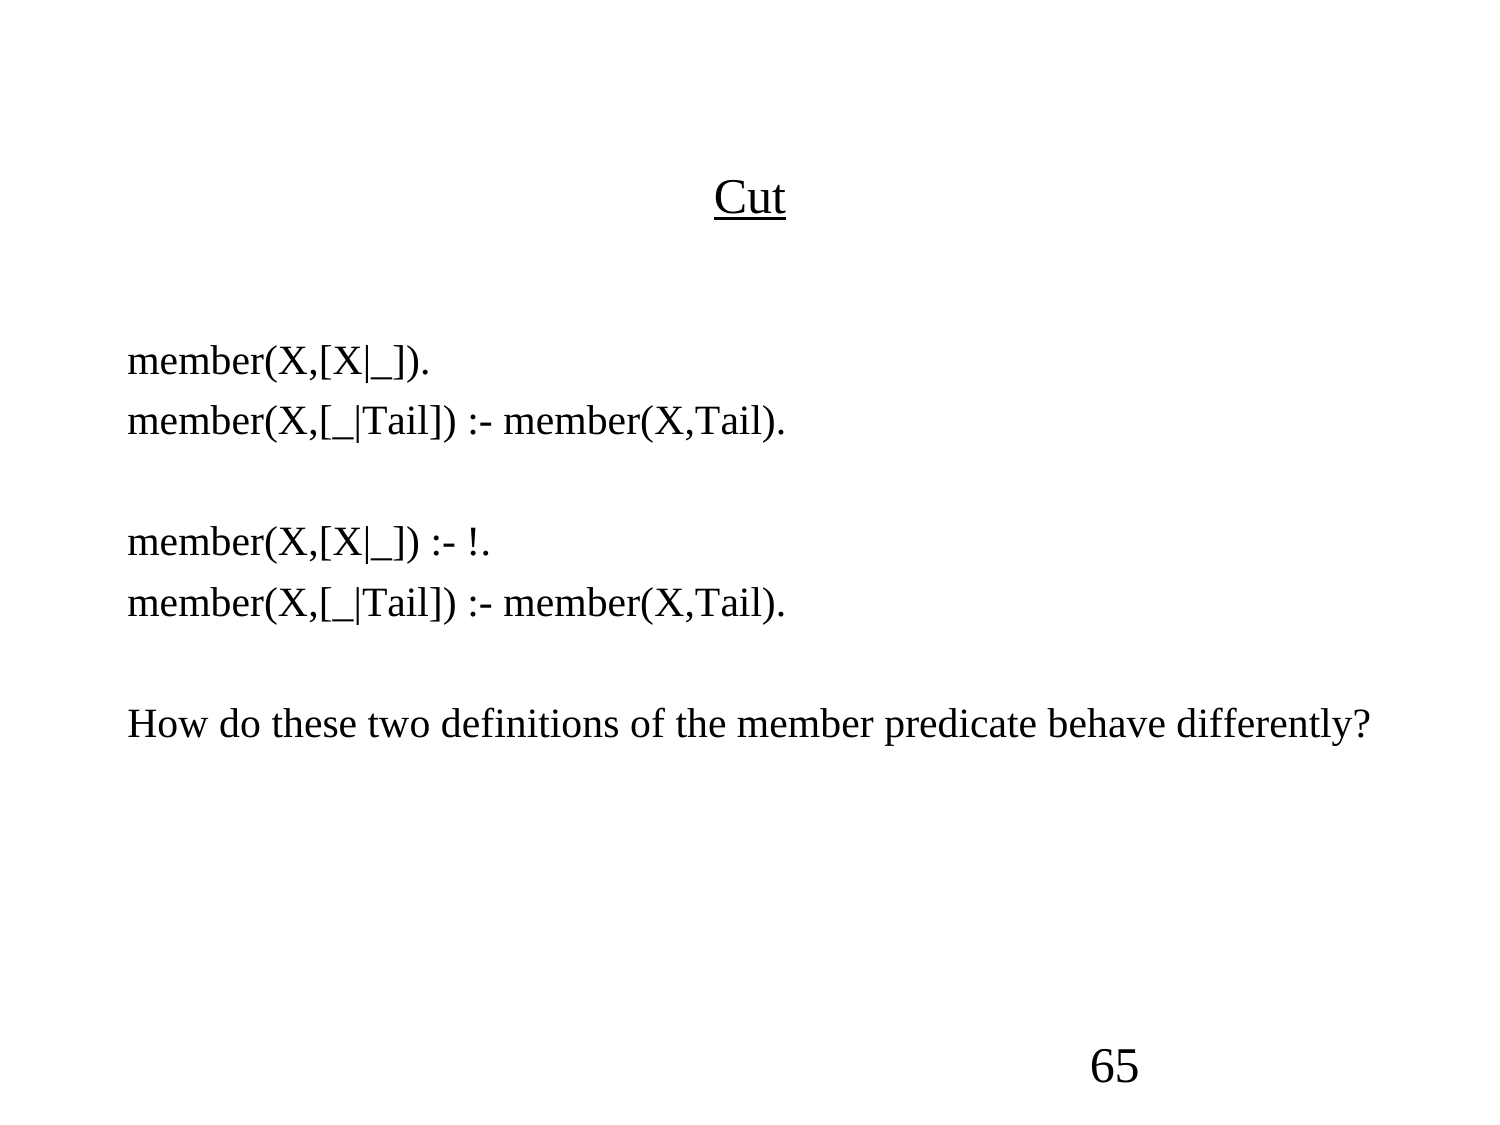

# Cut
member(X,[X|_]).
member(X,[_|Tail]) :- member(X,Tail).
member(X,[X|_]) :- !.
member(X,[_|Tail]) :- member(X,Tail).
How do these two definitions of the member predicate behave differently?
65